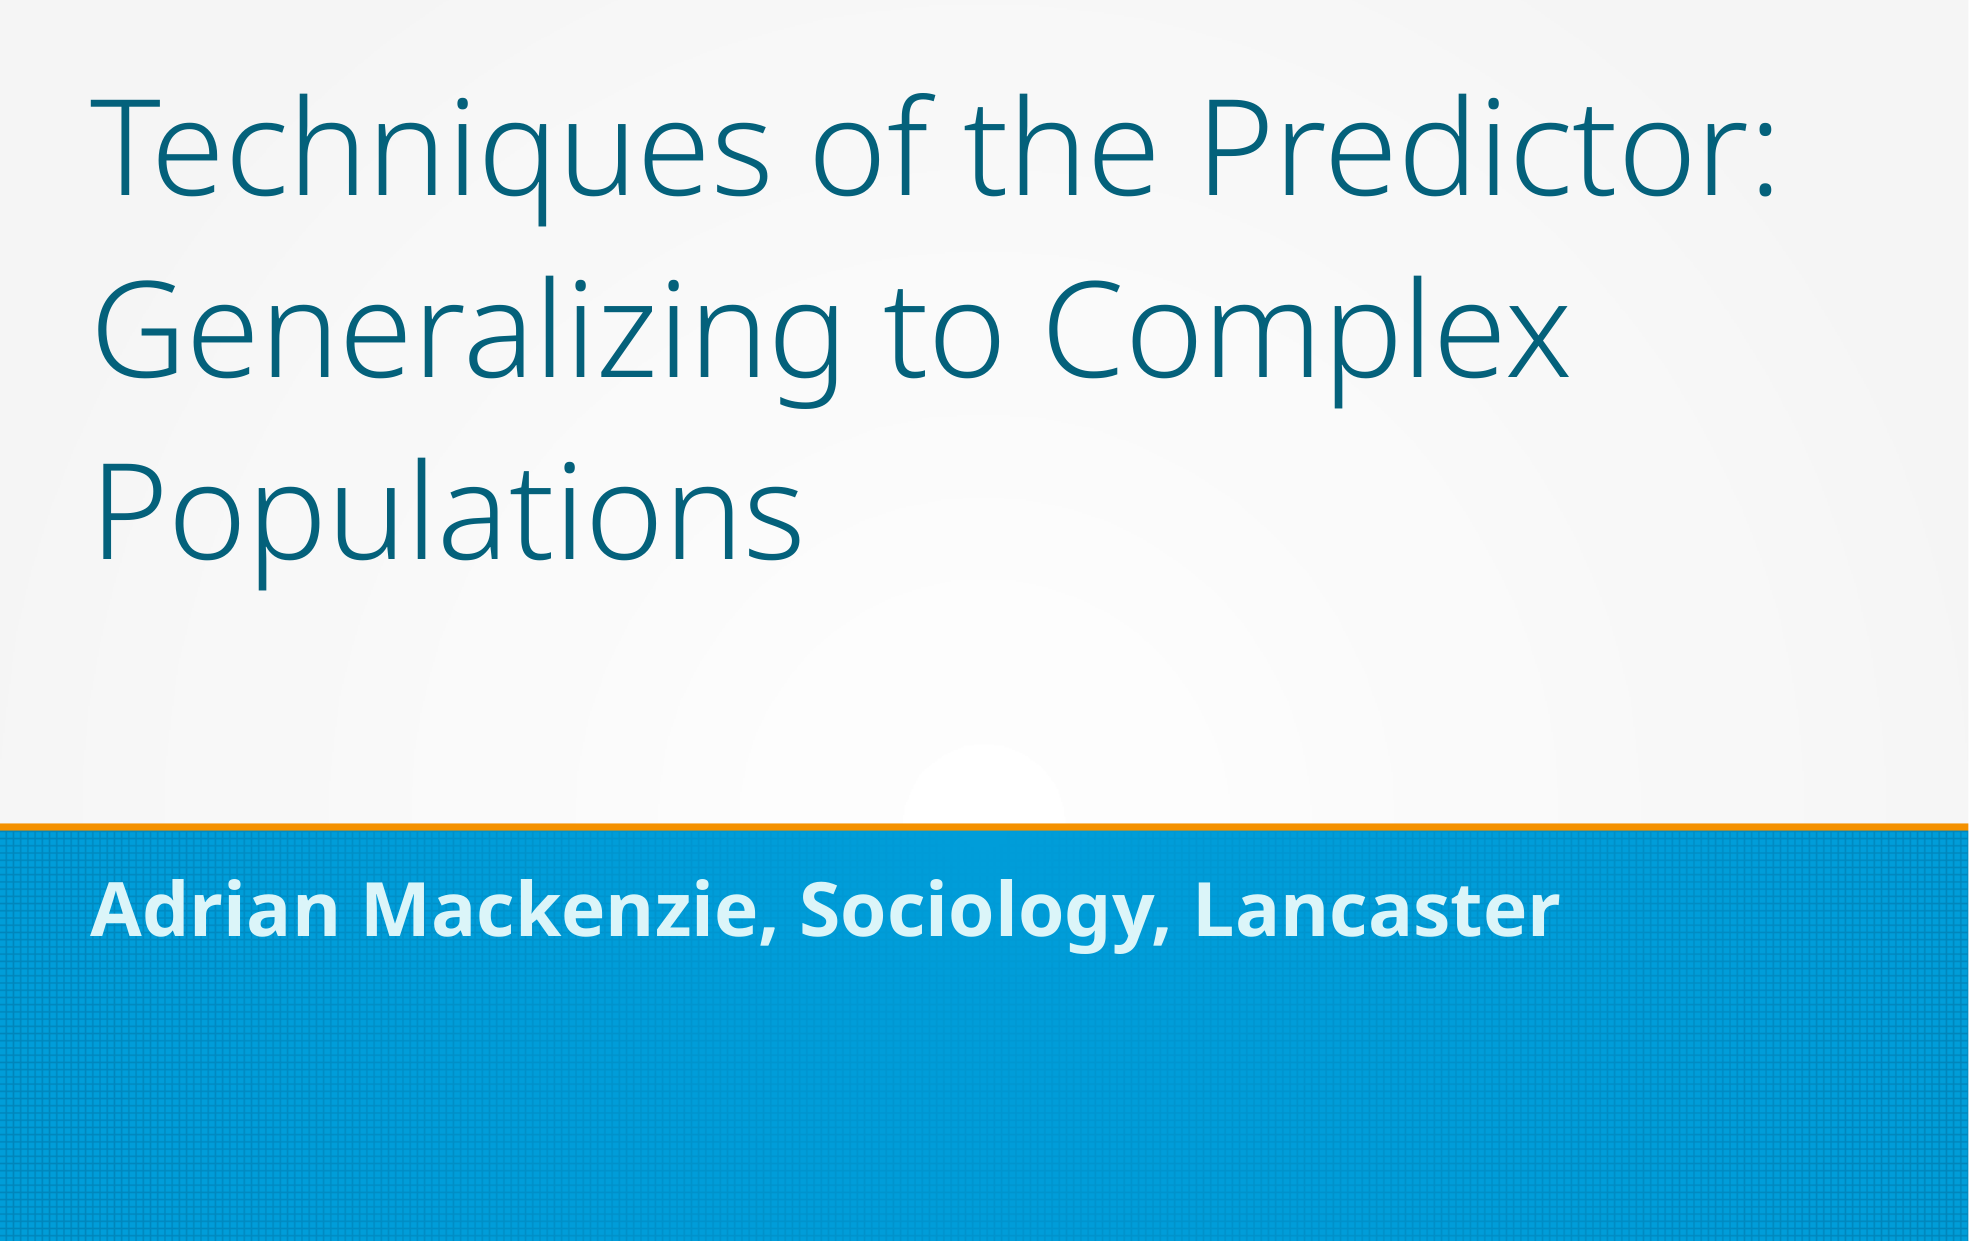

# Techniques of the Predictor: Generalizing to Complex Populations
Adrian Mackenzie, Sociology, Lancaster